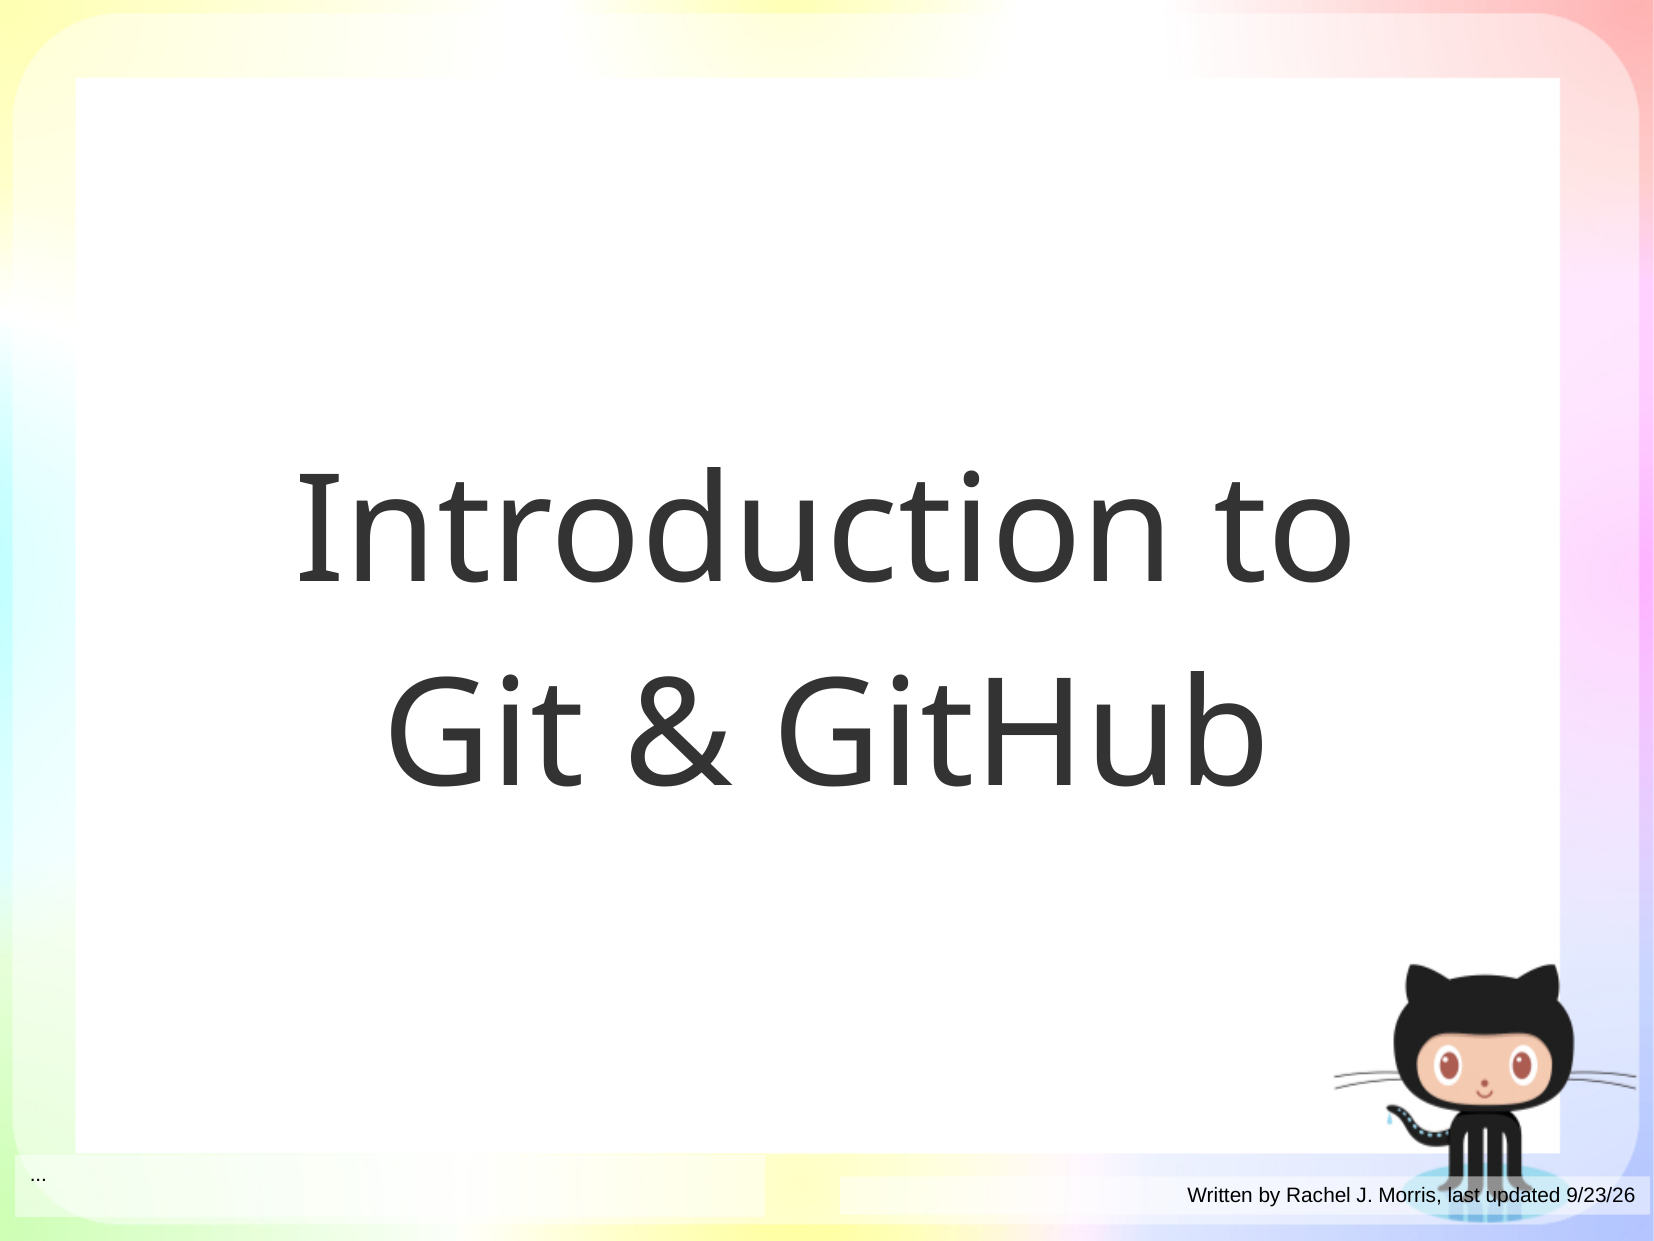

# Introduction to Git & GitHub
...
Written by Rachel J. Morris, last updated